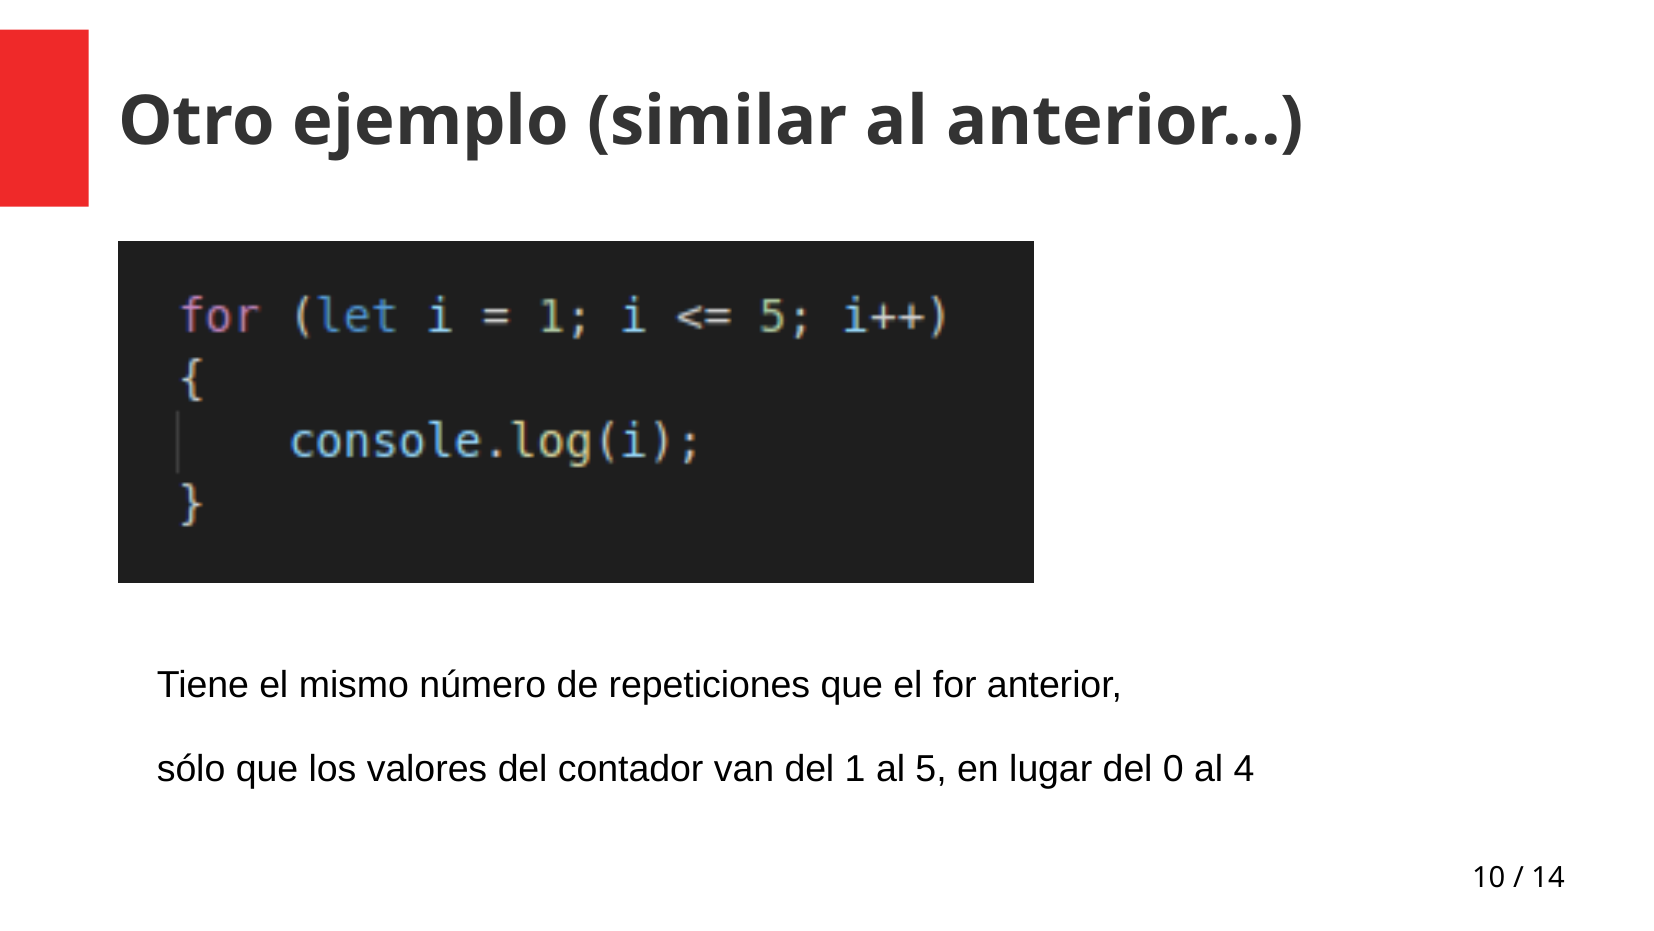

# Otro ejemplo (similar al anterior...)
Tiene el mismo número de repeticiones que el for anterior,
sólo que los valores del contador van del 1 al 5, en lugar del 0 al 4
10